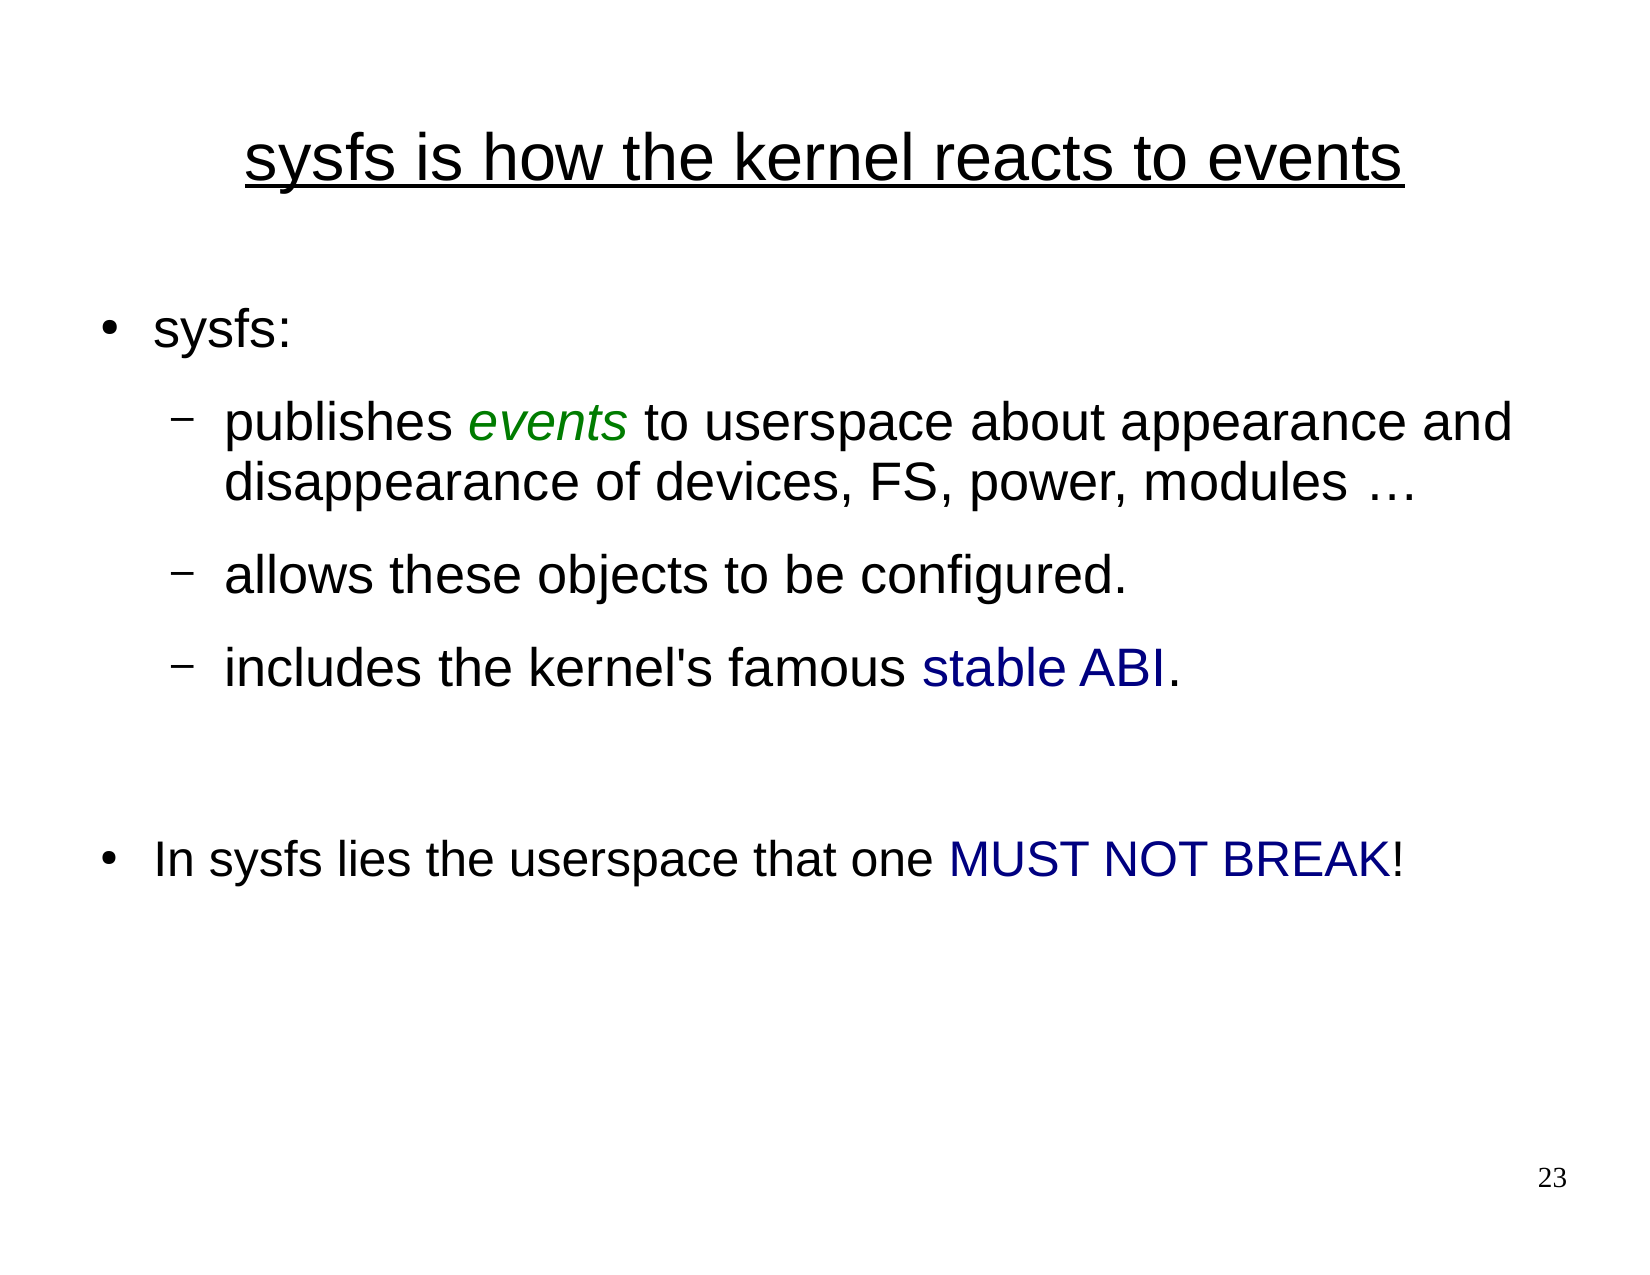

# sysfs is how the kernel reacts to events
sysfs:
publishes events to userspace about appearance and disappearance of devices, FS, power, modules …
allows these objects to be configured.
includes the kernel's famous stable ABI.
In sysfs lies the userspace that one MUST NOT BREAK!
23